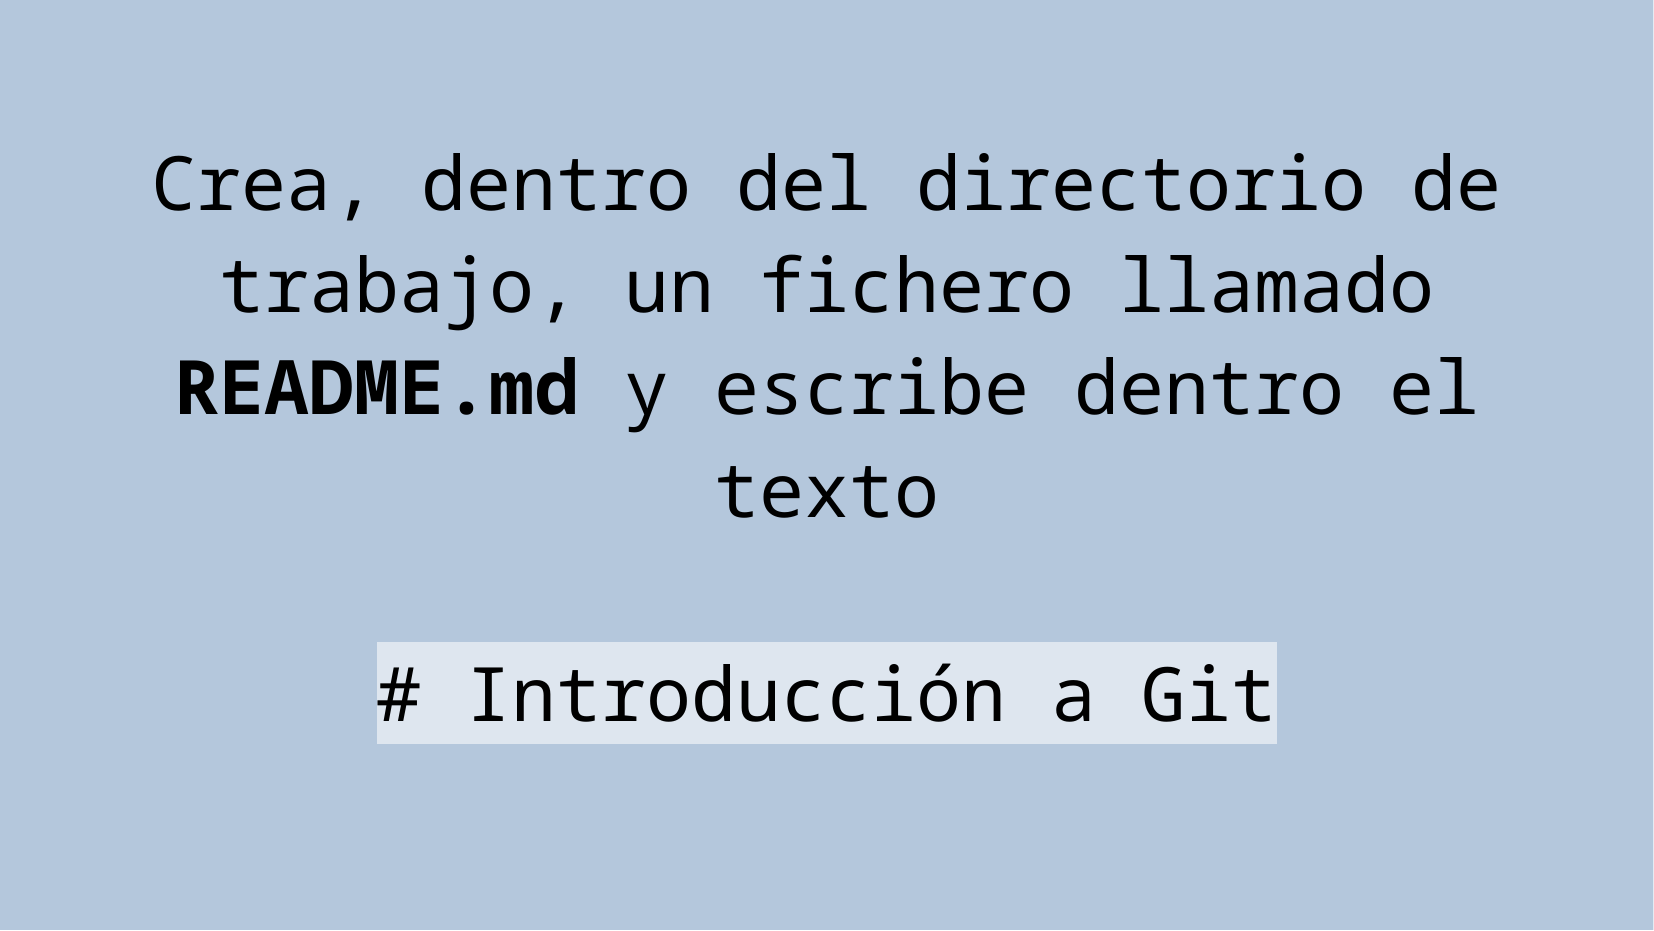

# Crea, dentro del directorio de trabajo, un fichero llamado README.md y escribe dentro el texto
# Introducción a Git